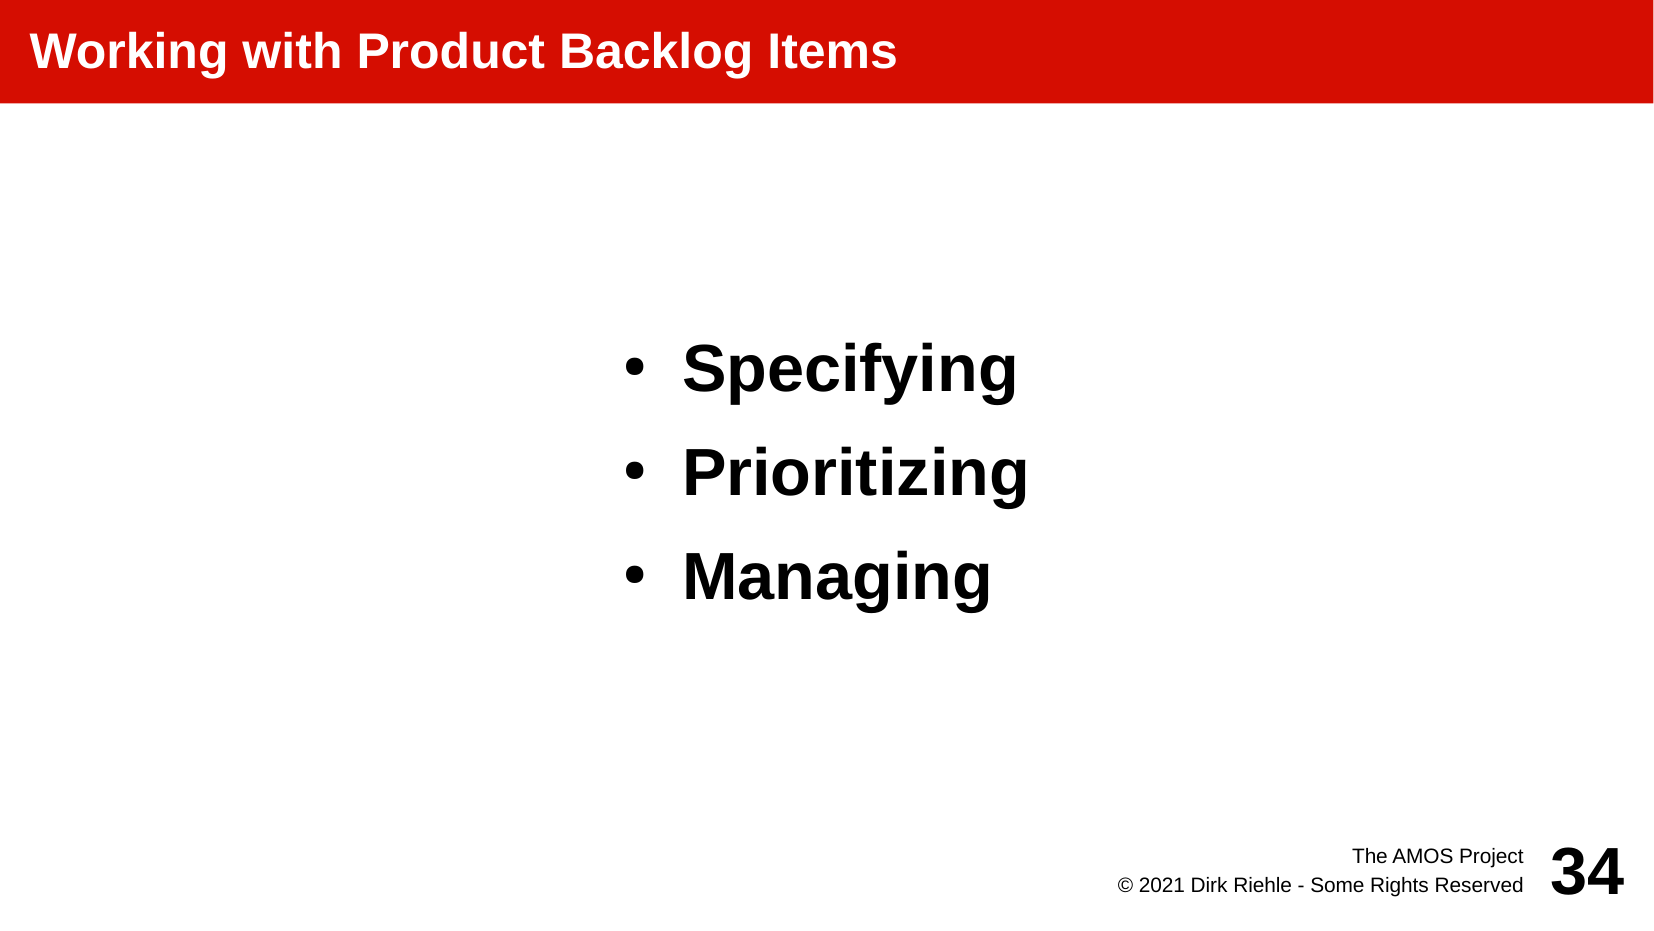

# Working with Product Backlog Items
Specifying
Prioritizing
Managing
The AMOS Project
34
© 2021 Dirk Riehle - Some Rights Reserved